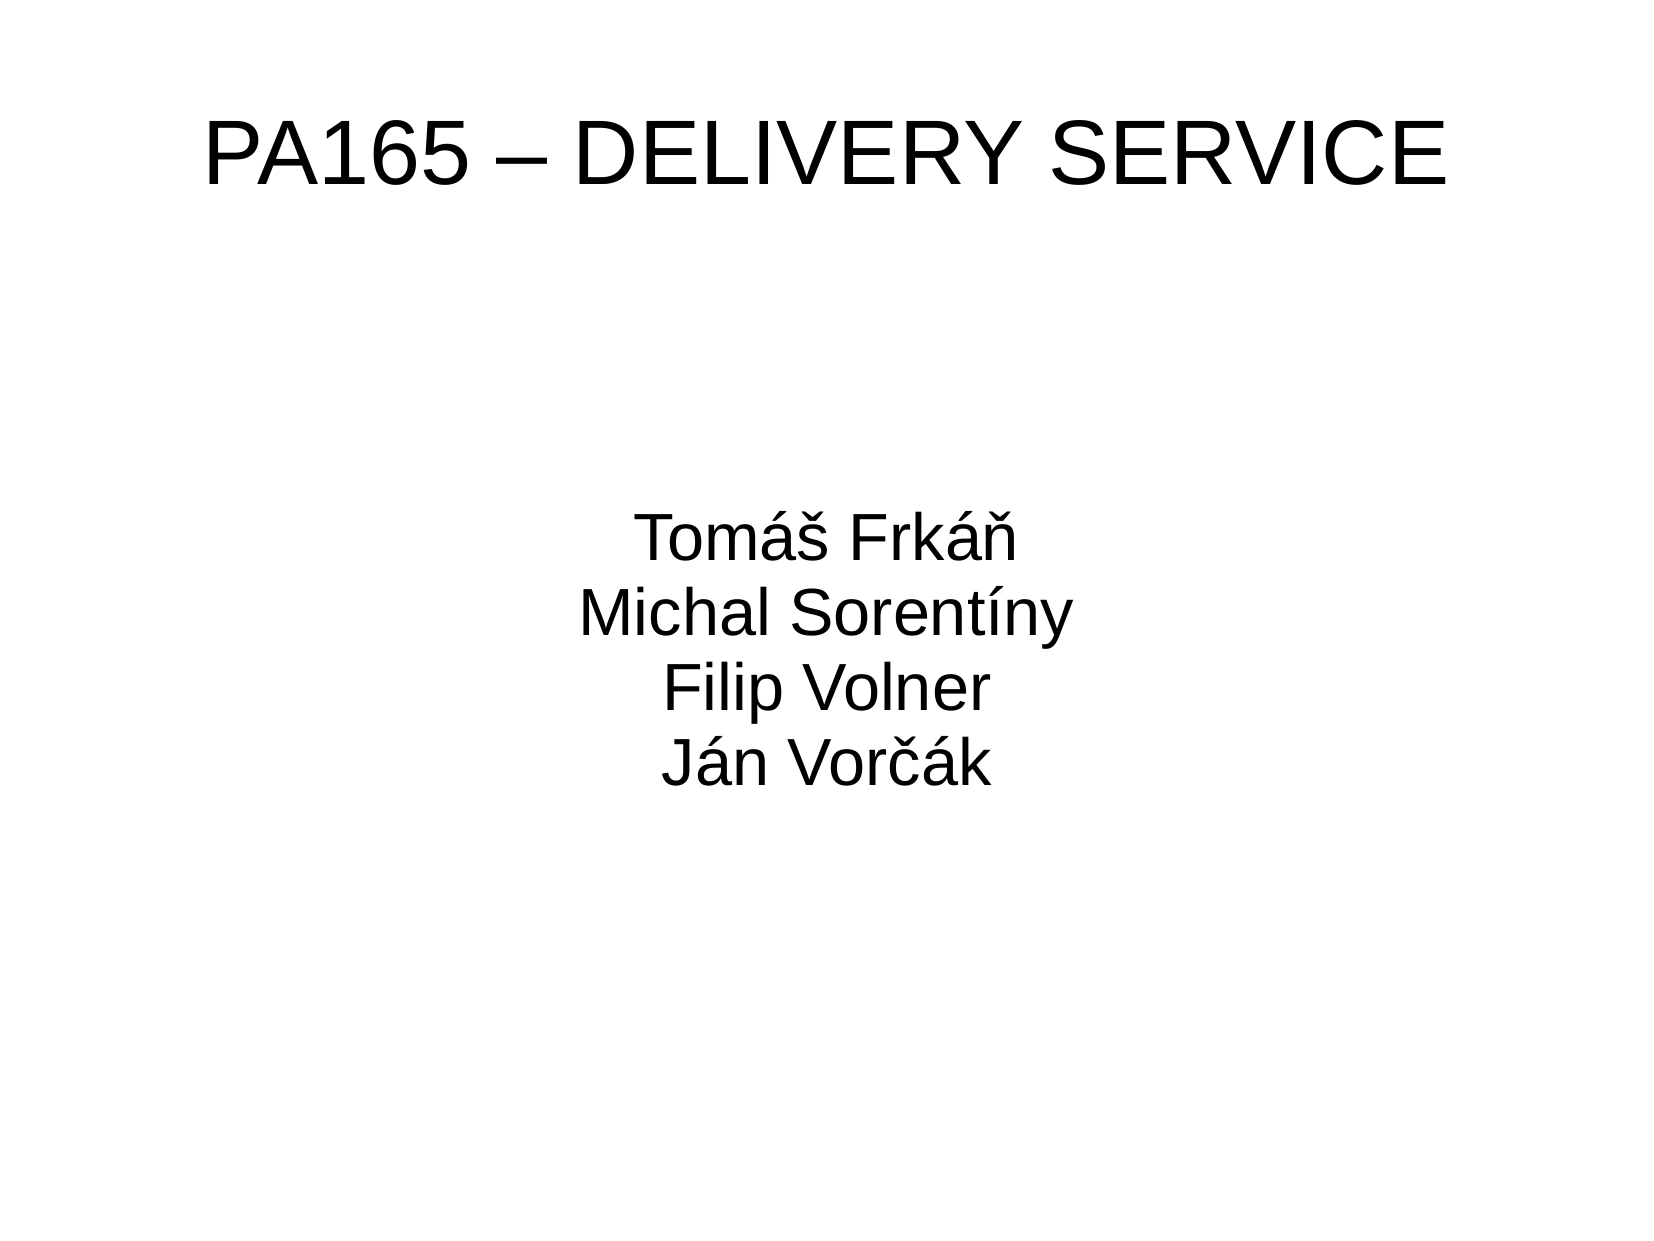

# PA165 – DELIVERY SERVICE
Tomáš Frkáň
Michal Sorentíny
Filip Volner
Ján Vorčák